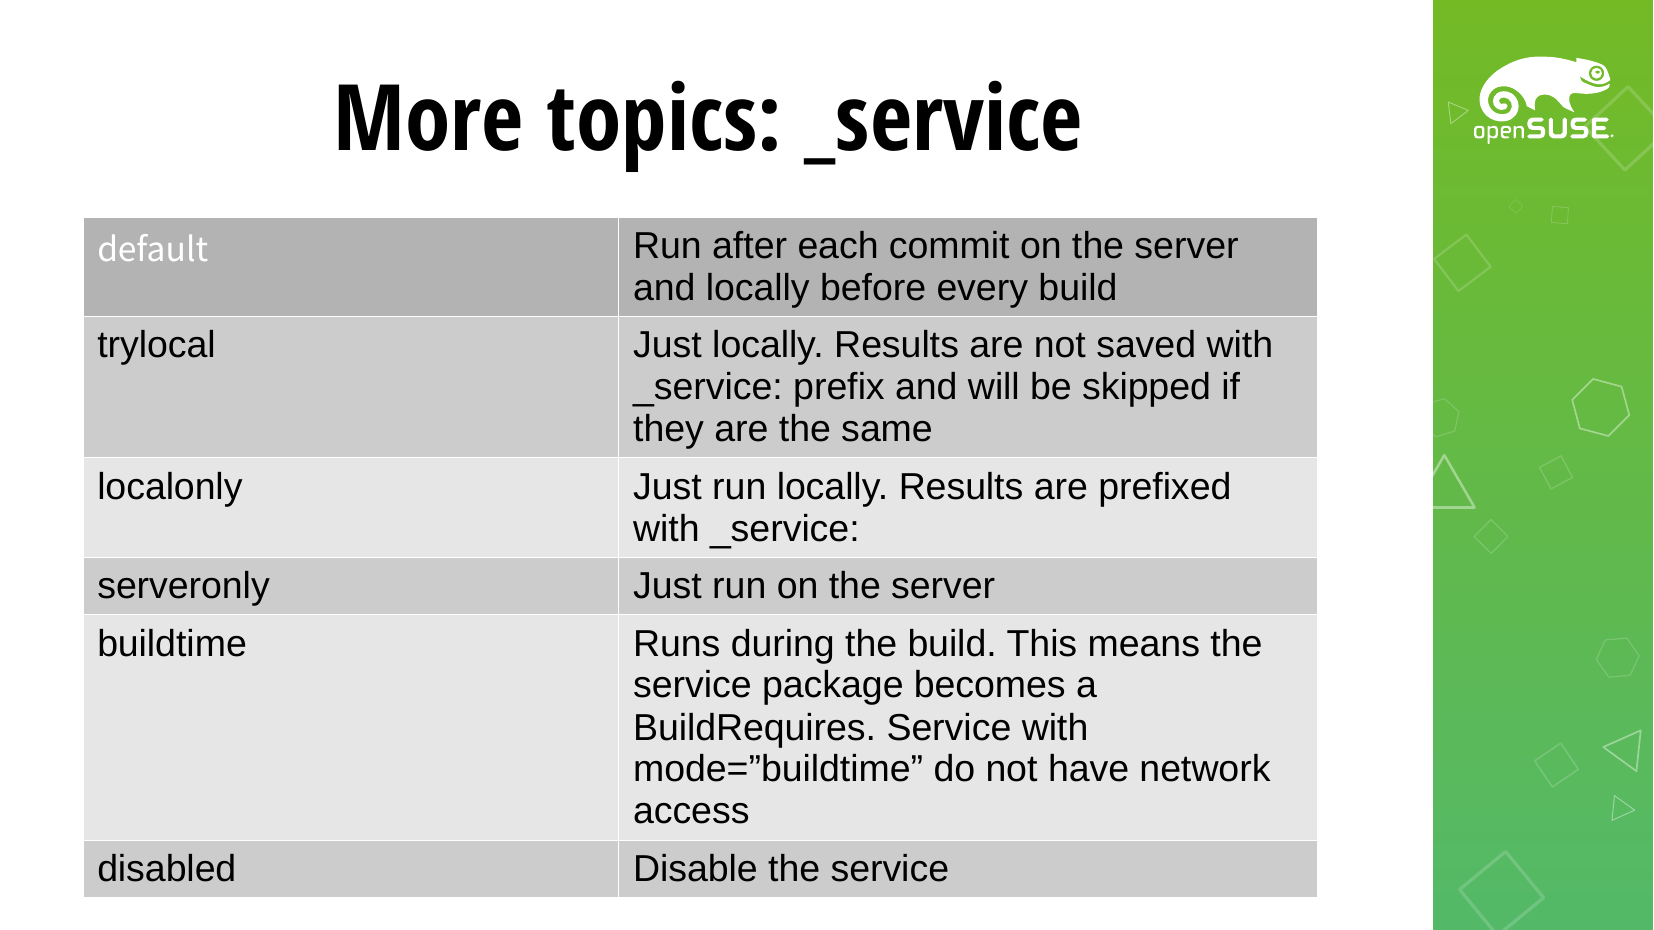

# More topics: _service
| default | Run after each commit on the server and locally before every build |
| --- | --- |
| trylocal | Just locally. Results are not saved with \_service: prefix and will be skipped if they are the same |
| localonly | Just run locally. Results are prefixed with \_service: |
| serveronly | Just run on the server |
| buildtime | Runs during the build. This means the service package becomes a BuildRequires. Service with mode=”buildtime” do not have network access |
| disabled | Disable the service |